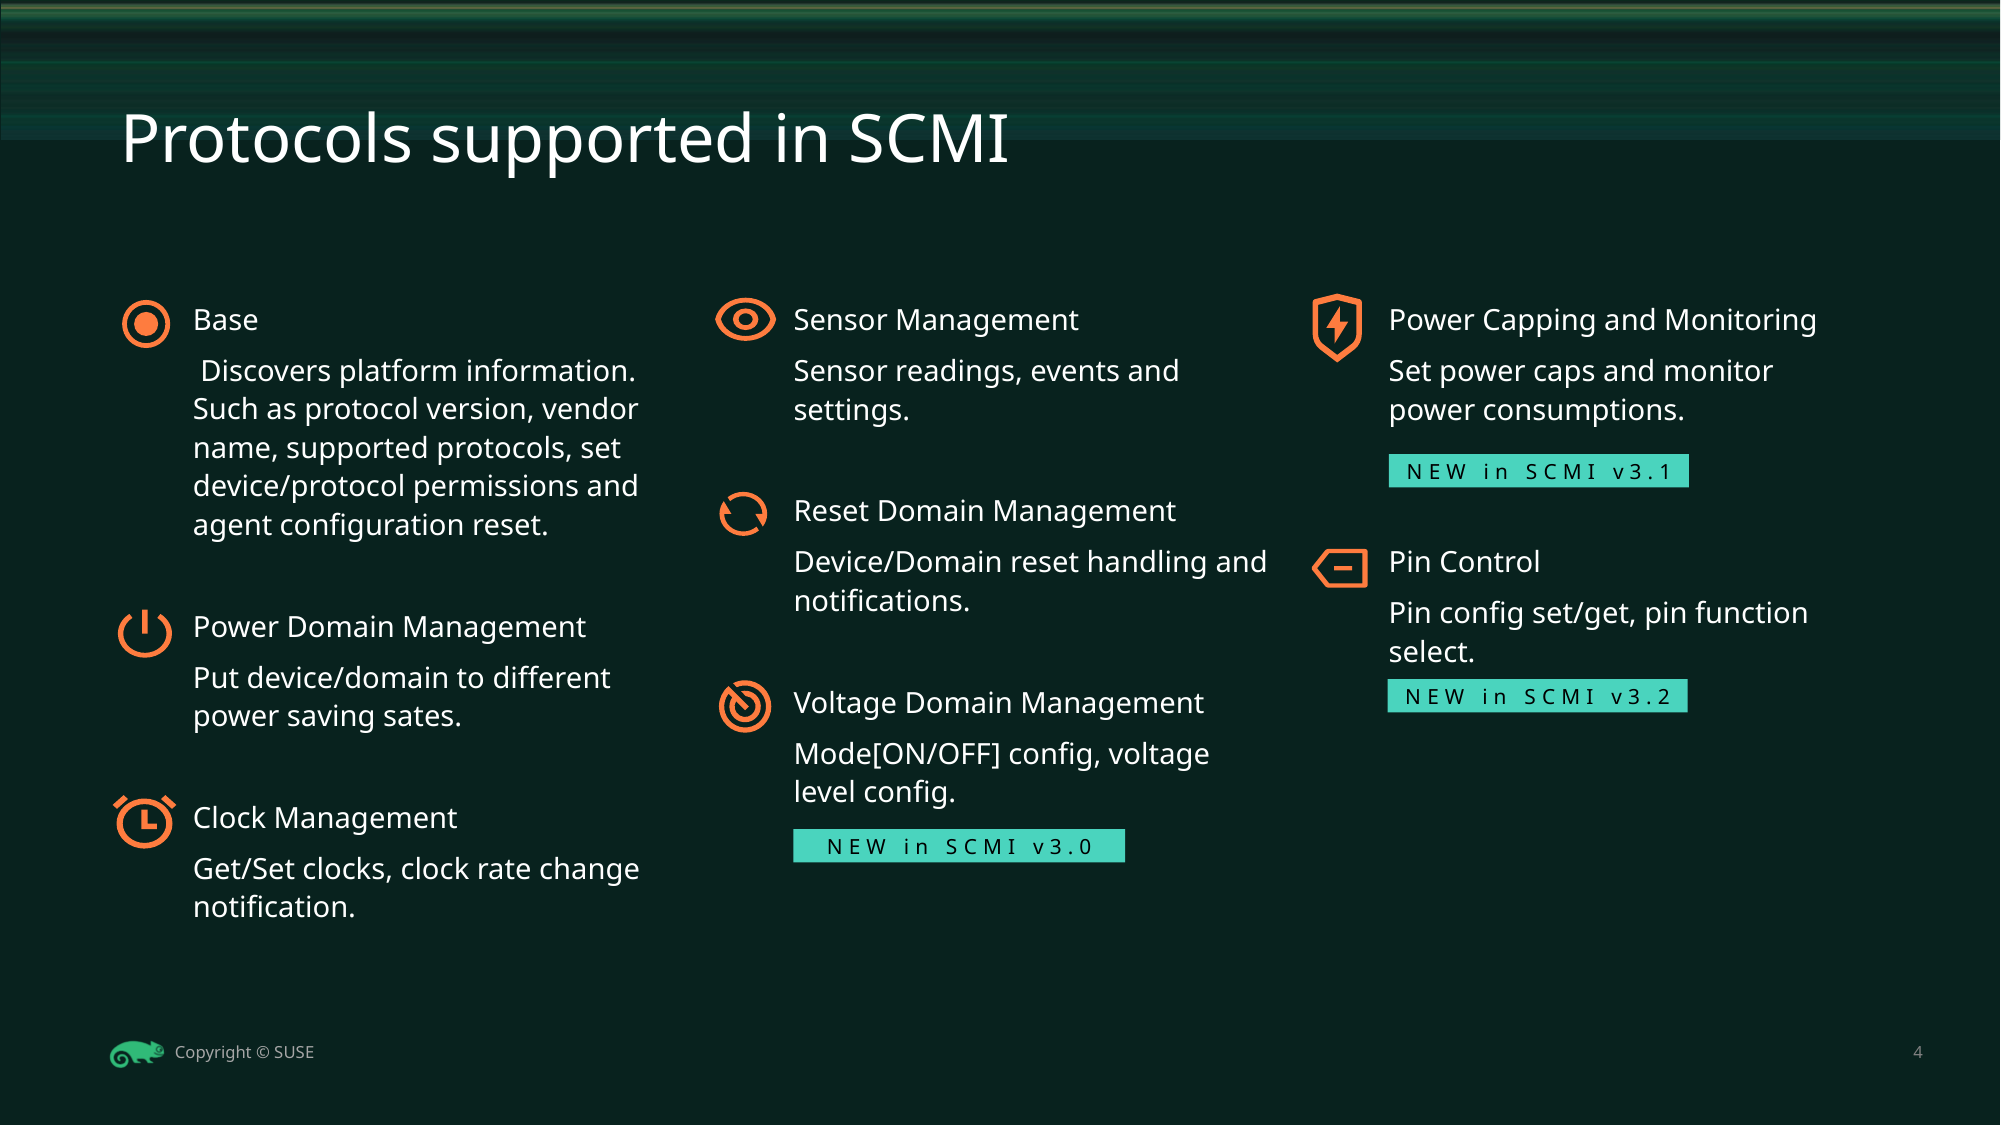

# Protocols supported in SCMI
Base
 Discovers platform information. Such as protocol version, vendor name, supported protocols, set device/protocol permissions and agent configuration reset.
Power Domain Management
Put device/domain to different power saving sates.
Clock Management
Get/Set clocks, clock rate change notification.
Sensor Management
Sensor readings, events and settings.
Reset Domain Management
Device/Domain reset handling and notifications.
Voltage Domain Management
Mode[ON/OFF] config, voltage level config.
Power Capping and Monitoring
Set power caps and monitor power consumptions.
Pin Control
Pin config set/get, pin function select.
NEW in SCMI v3.1
NEW in SCMI v3.2
NEW in SCMI v3.0